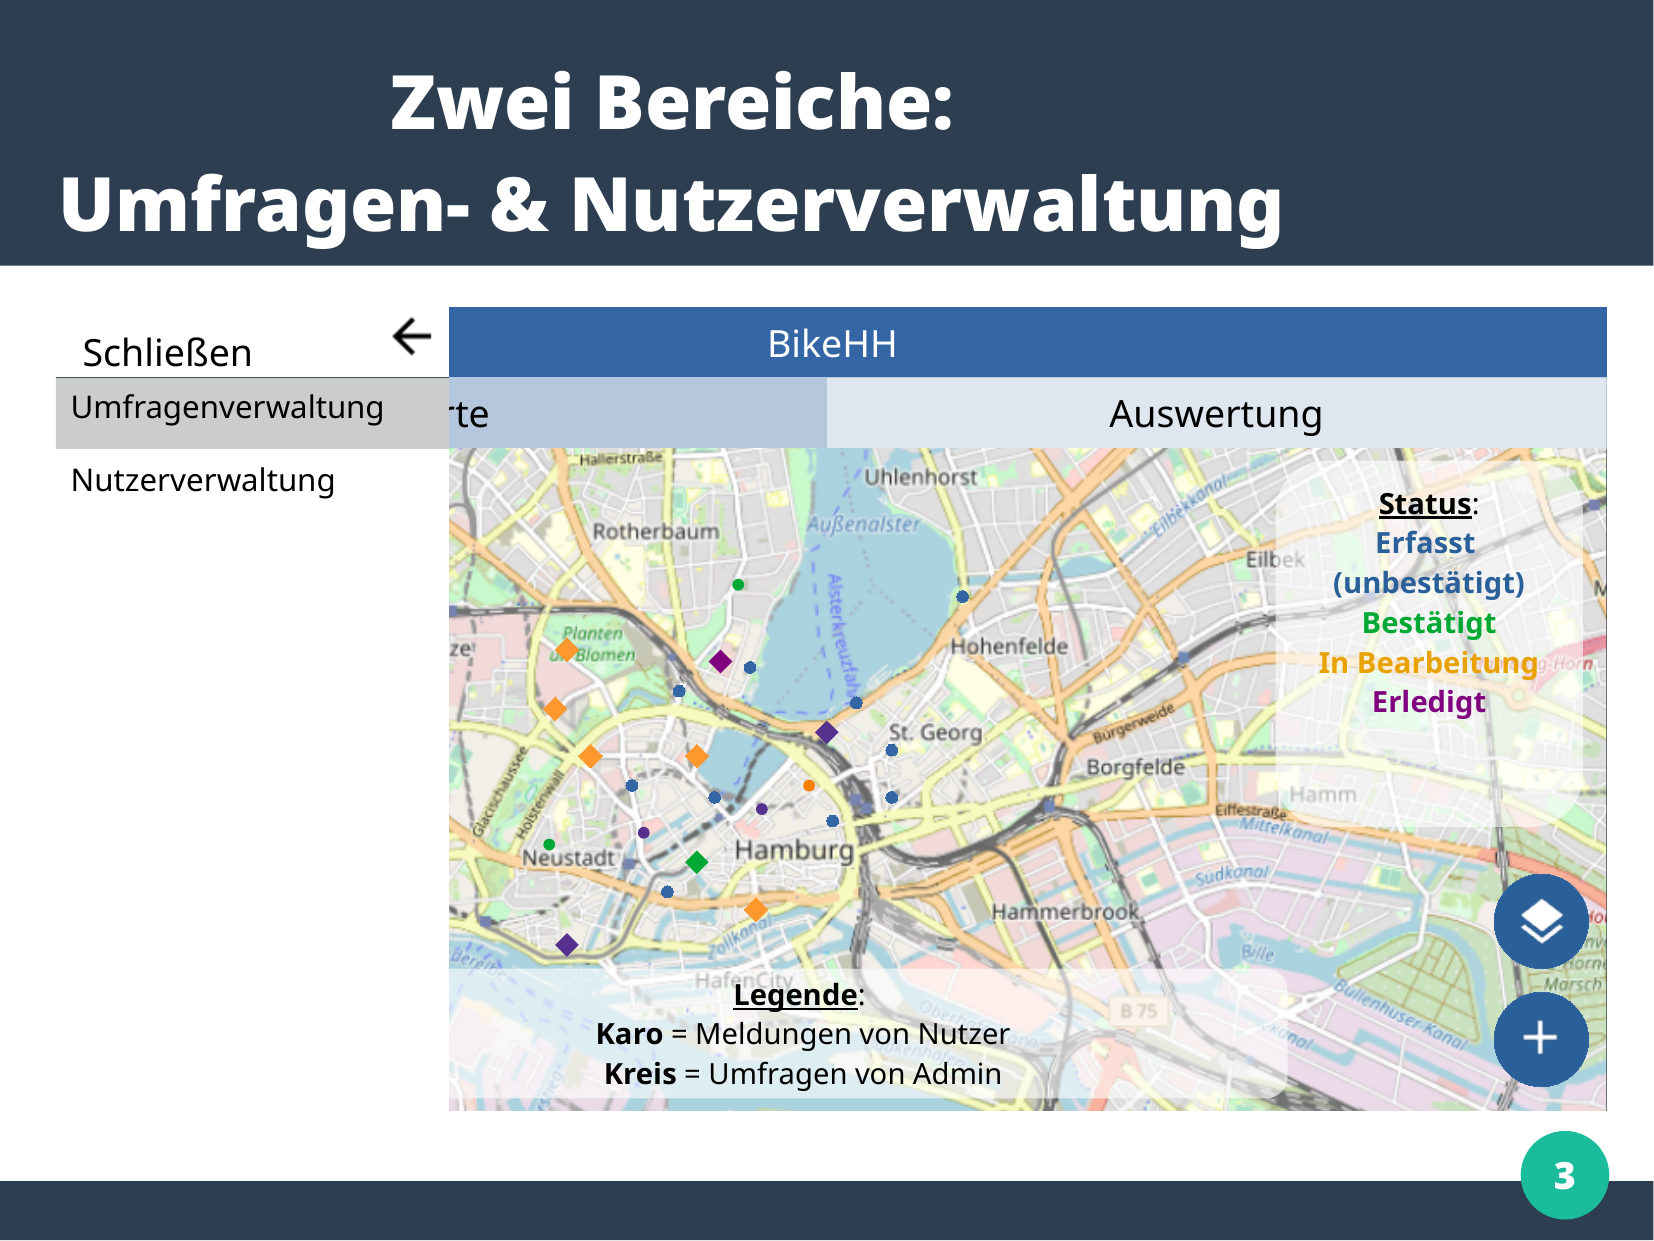

# Zwei Bereiche: Umfragen- & Nutzerverwaltung
Schließen
Umfragenverwaltung
Nutzerverwaltung
BikeHH
Karte
Auswertung
Karte
Status:
Erfasst
(unbestätigt)
Bestätigt
In Bearbeitung
Erledigt
Legende:
Karo = Meldungen von Nutzer
Kreis = Umfragen von Admin
3